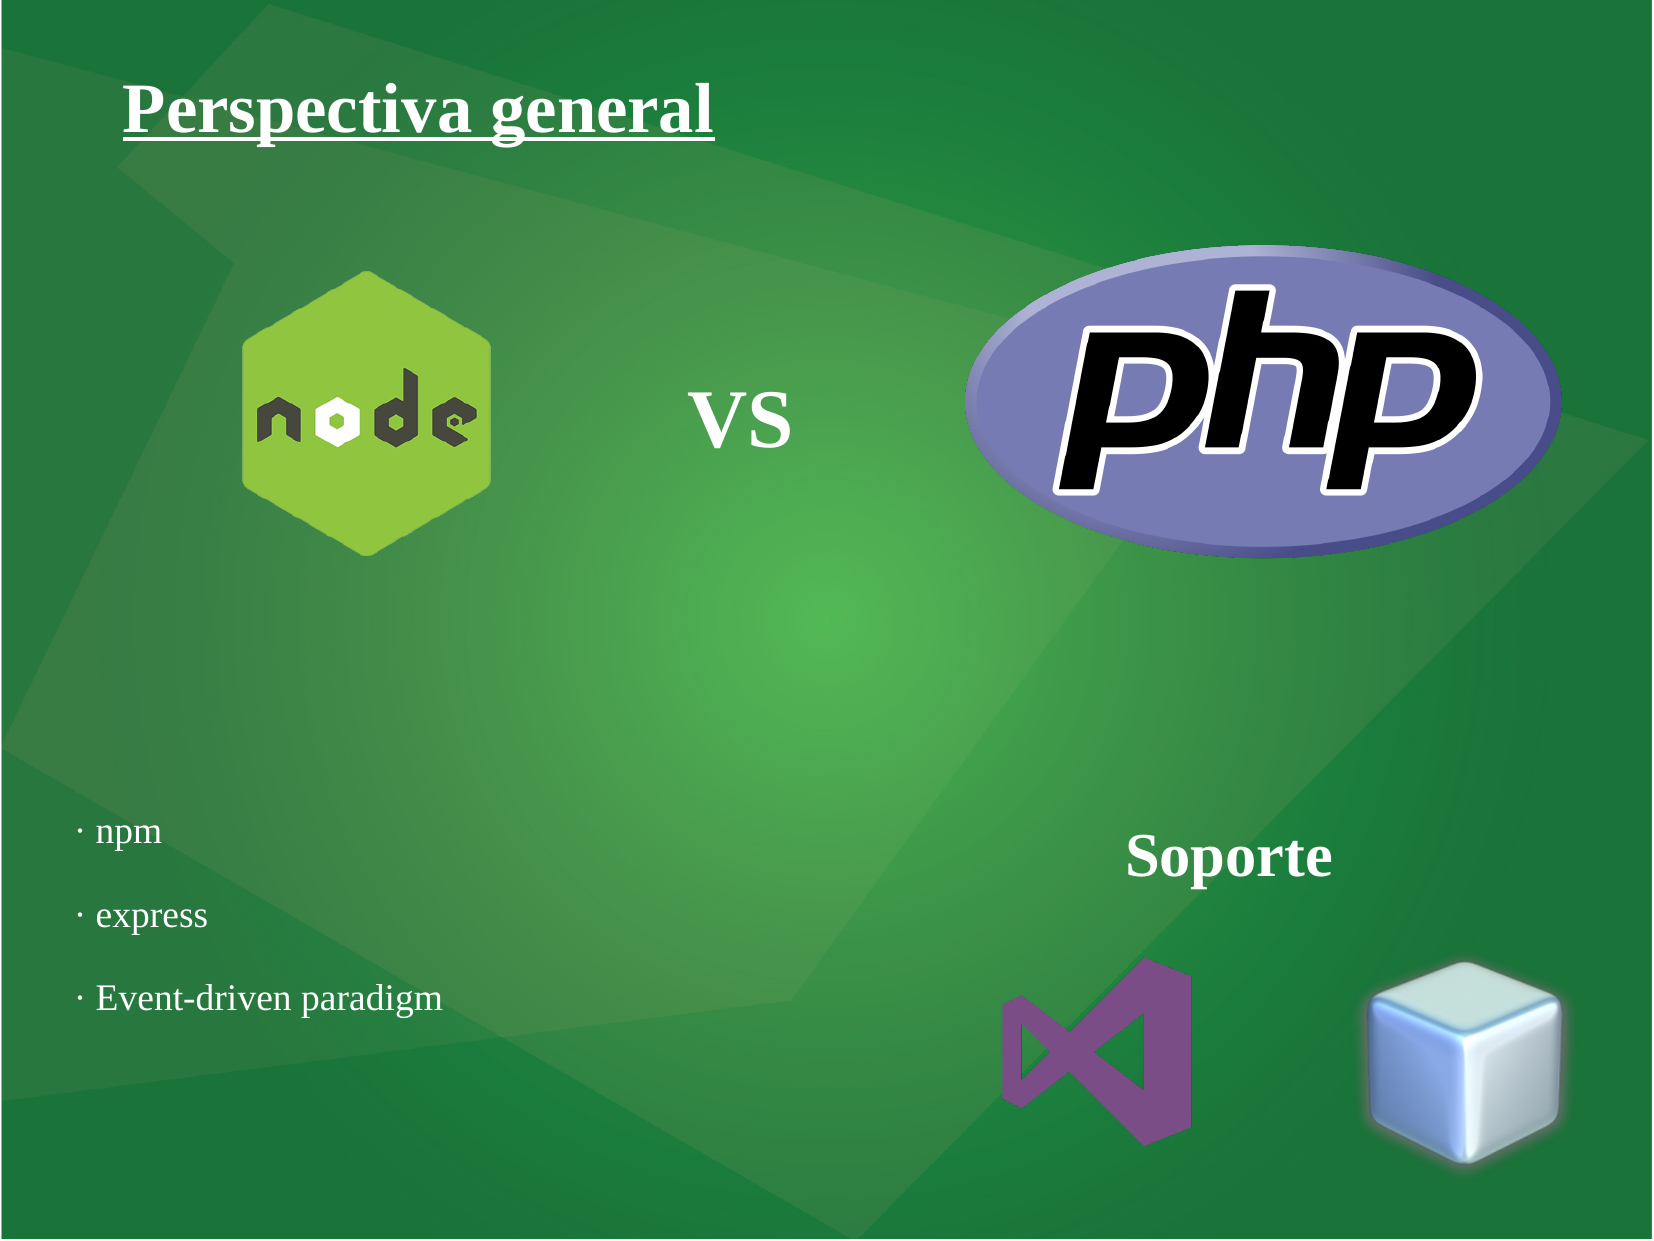

# Perspectiva general
VS
· npm
· express
· Event-driven paradigm
Soporte